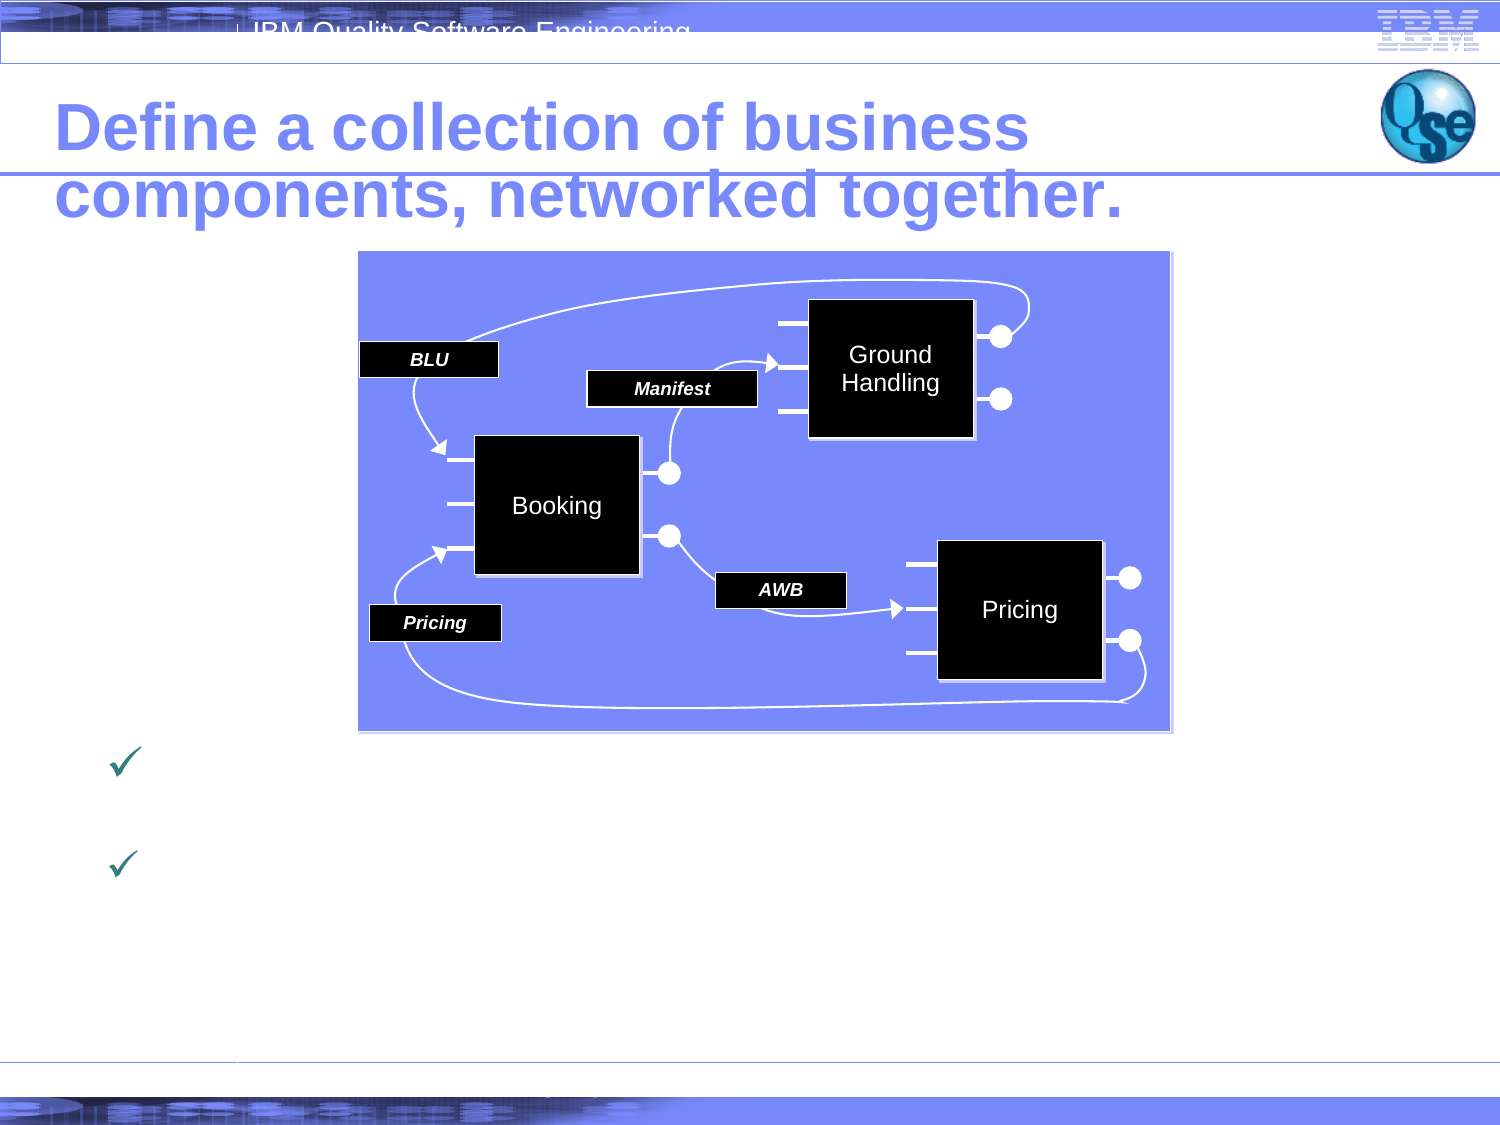

# Define a collection of business components, networked together.
Component view
Ground Handling
BLU
Manifest
Booking
Pricing
AWB
Pricing
“Business components” have the potential to operate autonomously, as a separate company, for example
Improvements efforts are focused at the level of the component—the strategic capabilities that enable them and the relationships between them, rather than the detailed activities inside—in fact, each component is essentially a “black box”
36